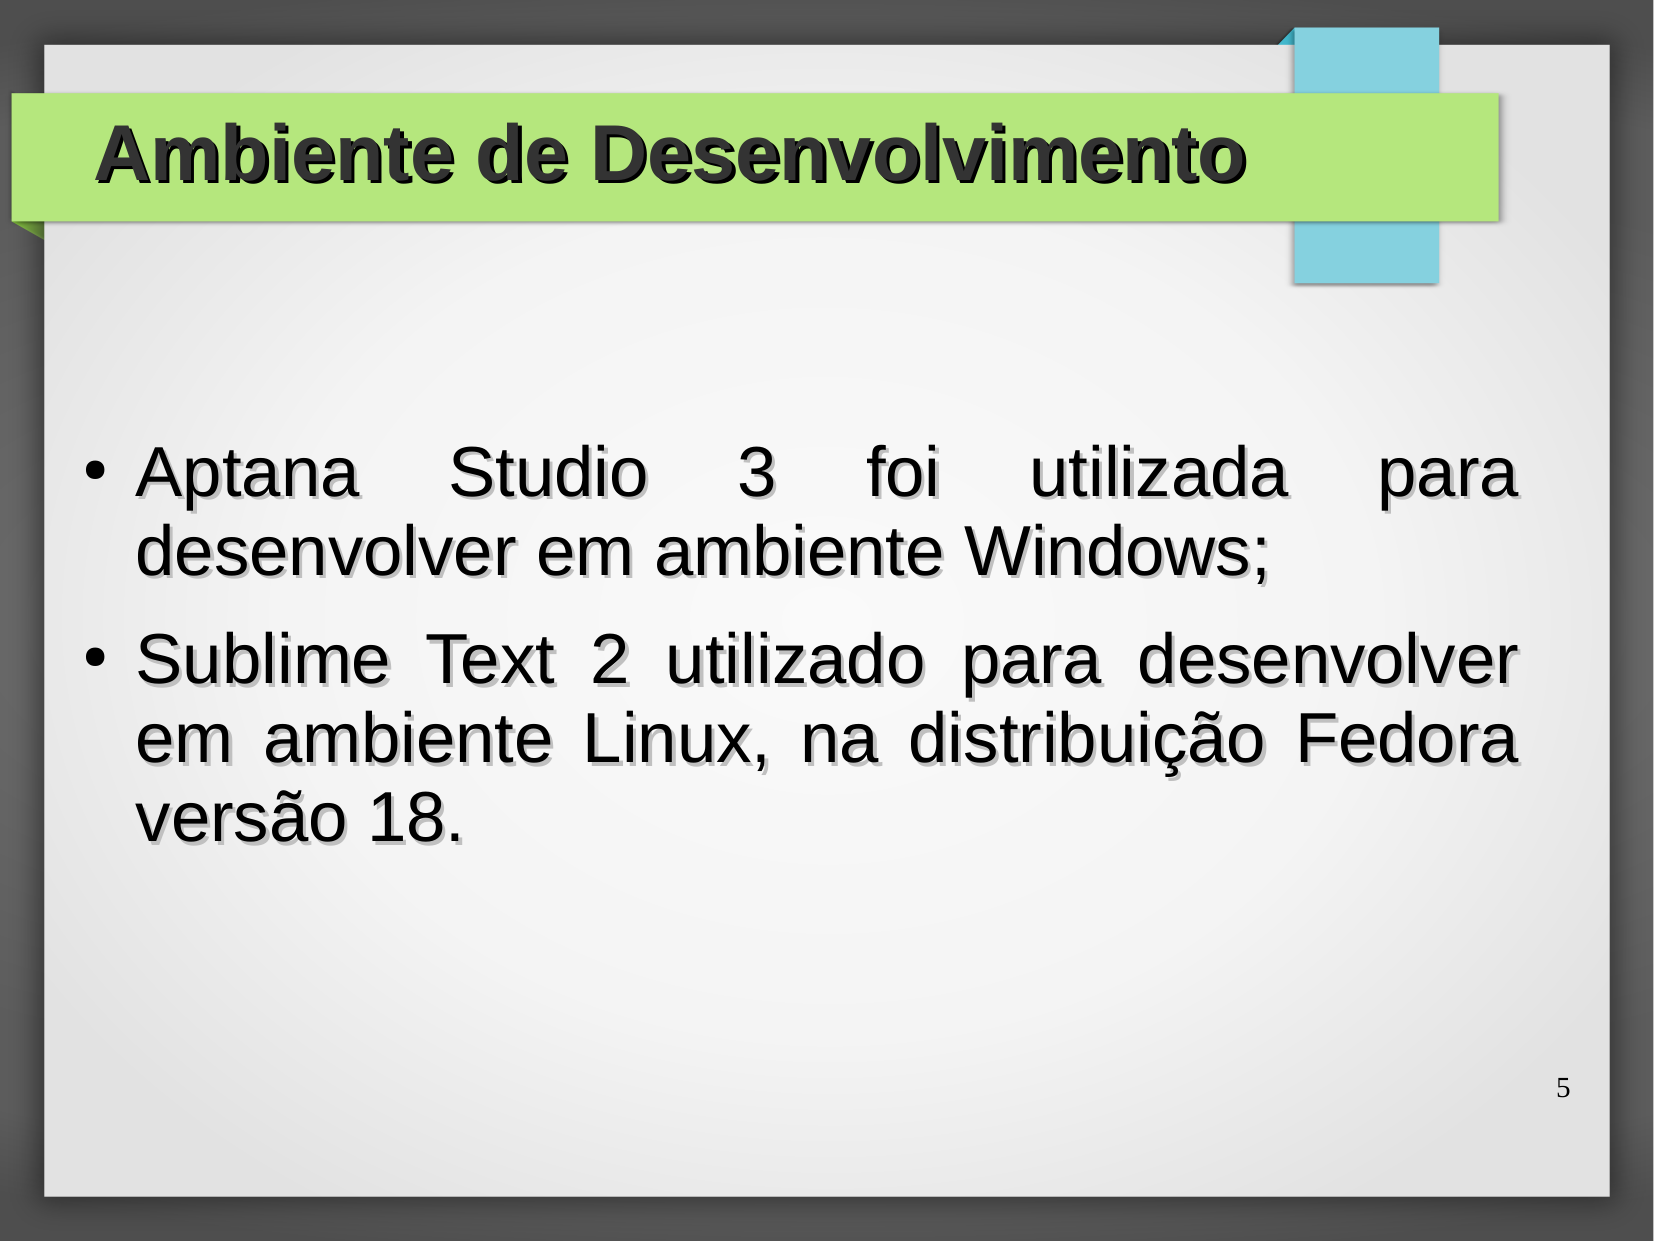

# Ambiente de Desenvolvimento
Aptana Studio 3 foi utilizada para desenvolver em ambiente Windows;
Sublime Text 2 utilizado para desenvolver em ambiente Linux, na distribuição Fedora versão 18.
5